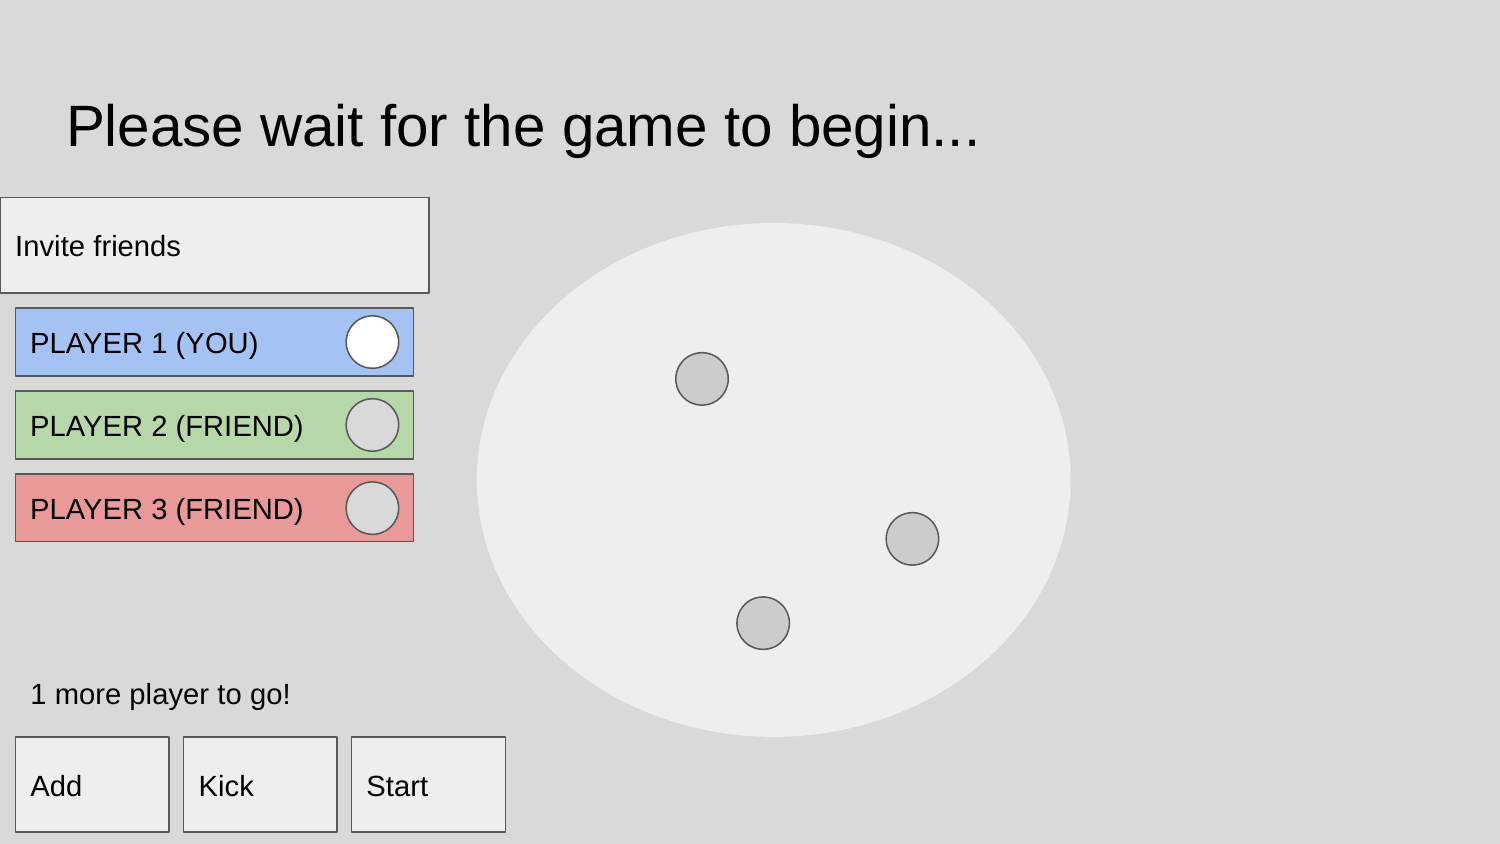

# Please wait for the game to begin...
Invite friends
PLAYER 1 (YOU)
PLAYER 2 (FRIEND)
PLAYER 3 (FRIEND)
1 more player to go!
Add
Kick
Start